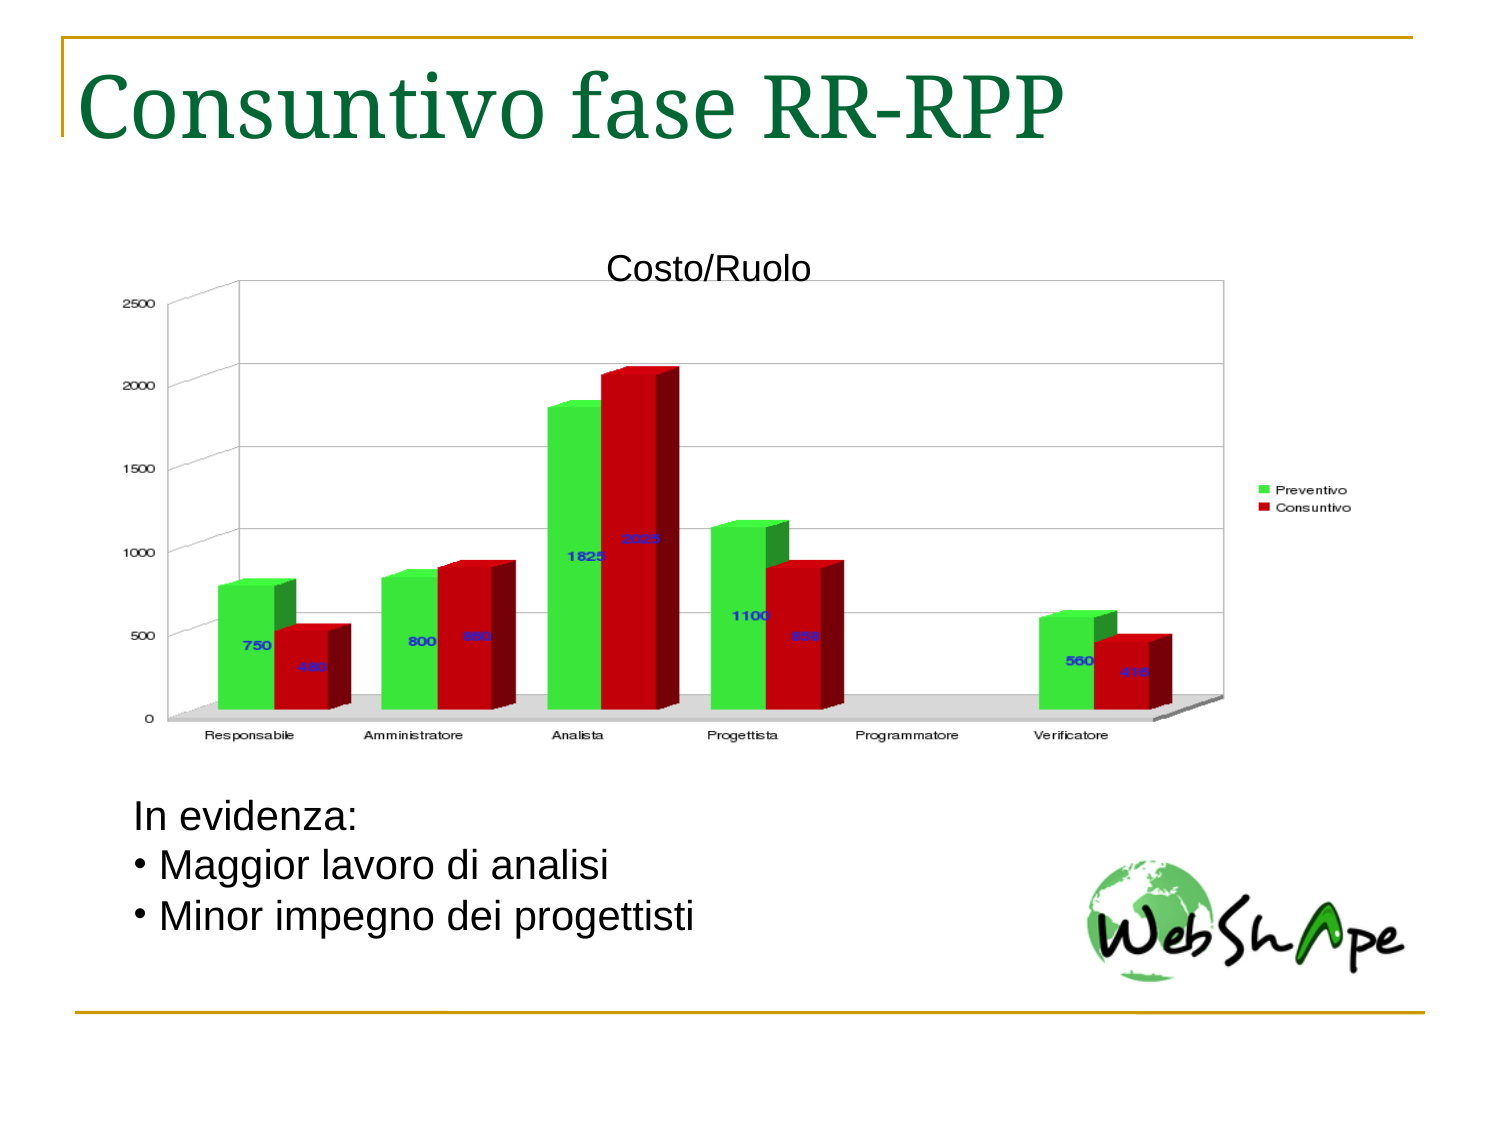

# Consuntivo fase RR-RPP
Costo/Ruolo
In evidenza:
 Maggior lavoro di analisi
 Minor impegno dei progettisti